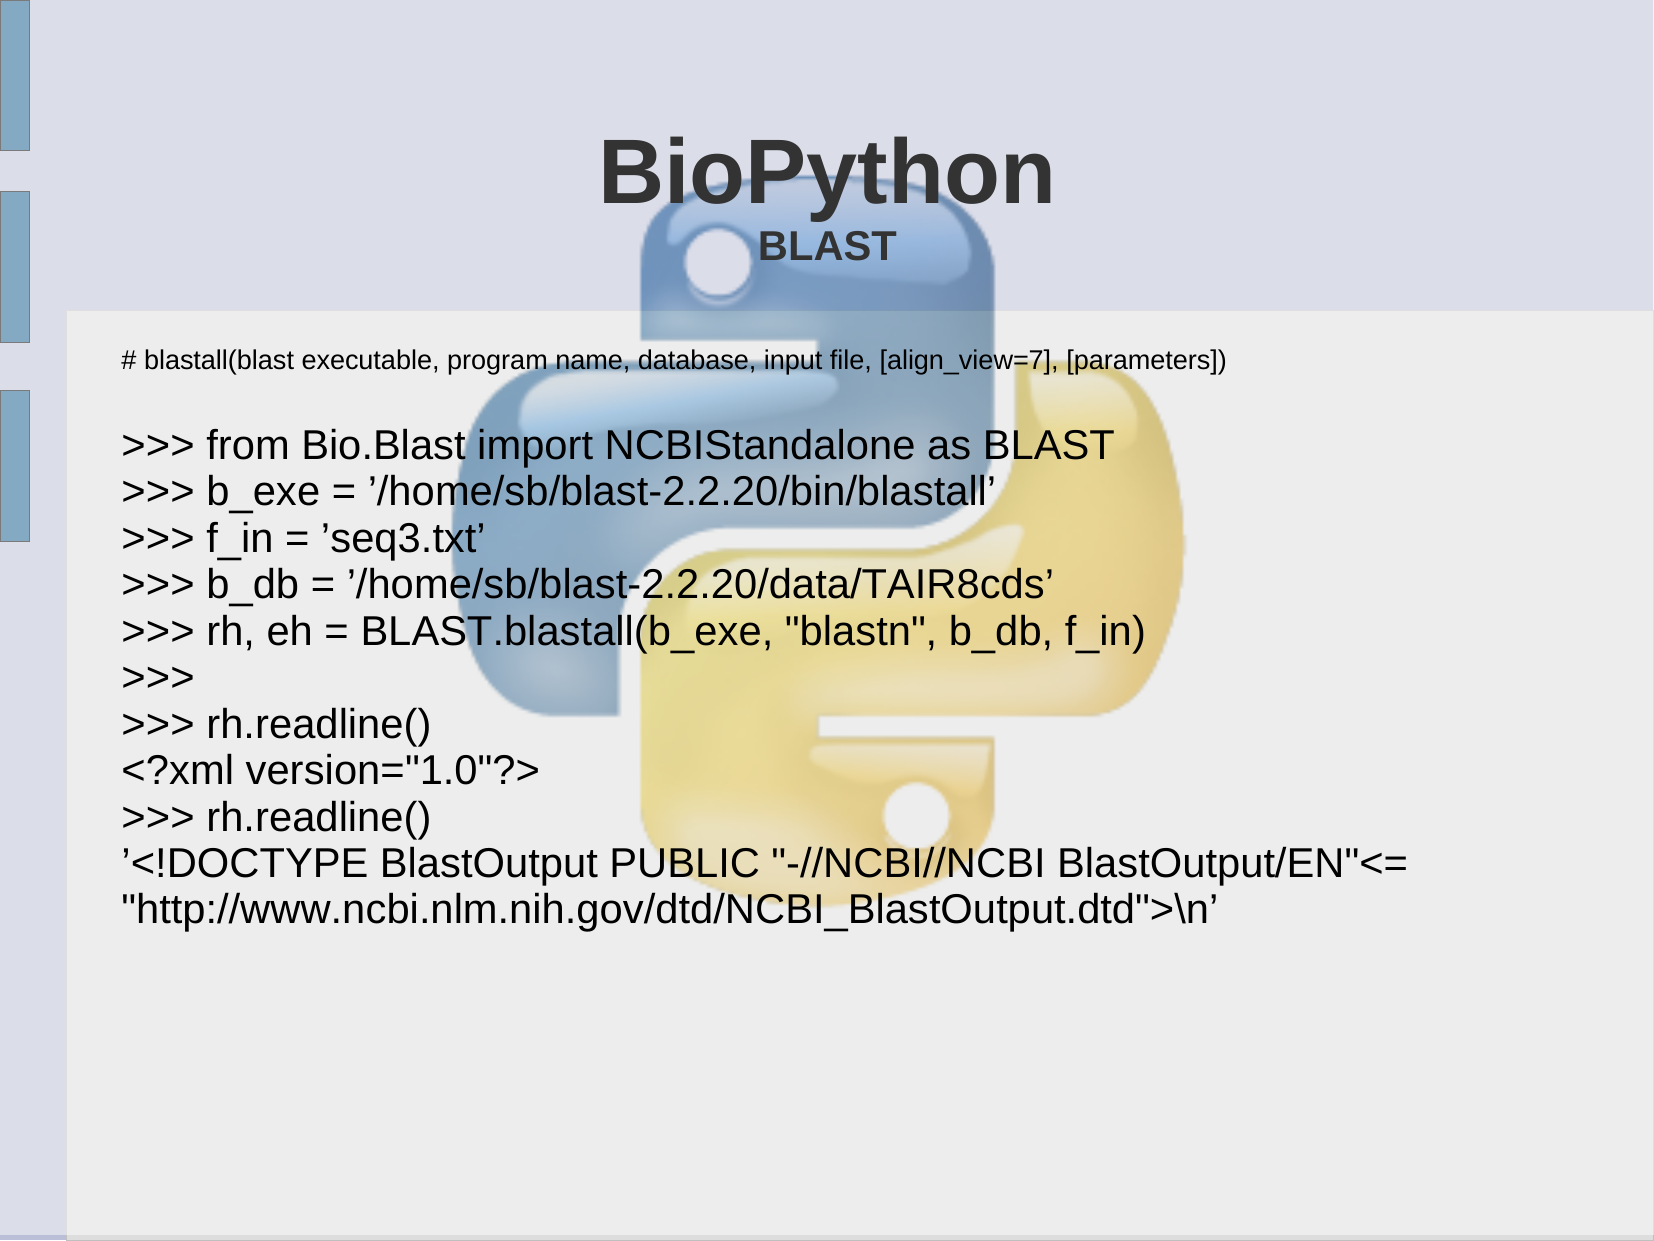

# BioPython BLAST
# blastall(blast executable, program name, database, input file, [align_view=7], [parameters])
>>> from Bio.Blast import NCBIStandalone as BLAST
>>> b_exe = ’/home/sb/blast-2.2.20/bin/blastall’
>>> f_in = ’seq3.txt’
>>> b_db = ’/home/sb/blast-2.2.20/data/TAIR8cds’
>>> rh, eh = BLAST.blastall(b_exe, "blastn", b_db, f_in)
>>>
>>> rh.readline()
<?xml version="1.0"?>
>>> rh.readline()
’<!DOCTYPE BlastOutput PUBLIC "-//NCBI//NCBI BlastOutput/EN"<=
"http://www.ncbi.nlm.nih.gov/dtd/NCBI_BlastOutput.dtd">\n’